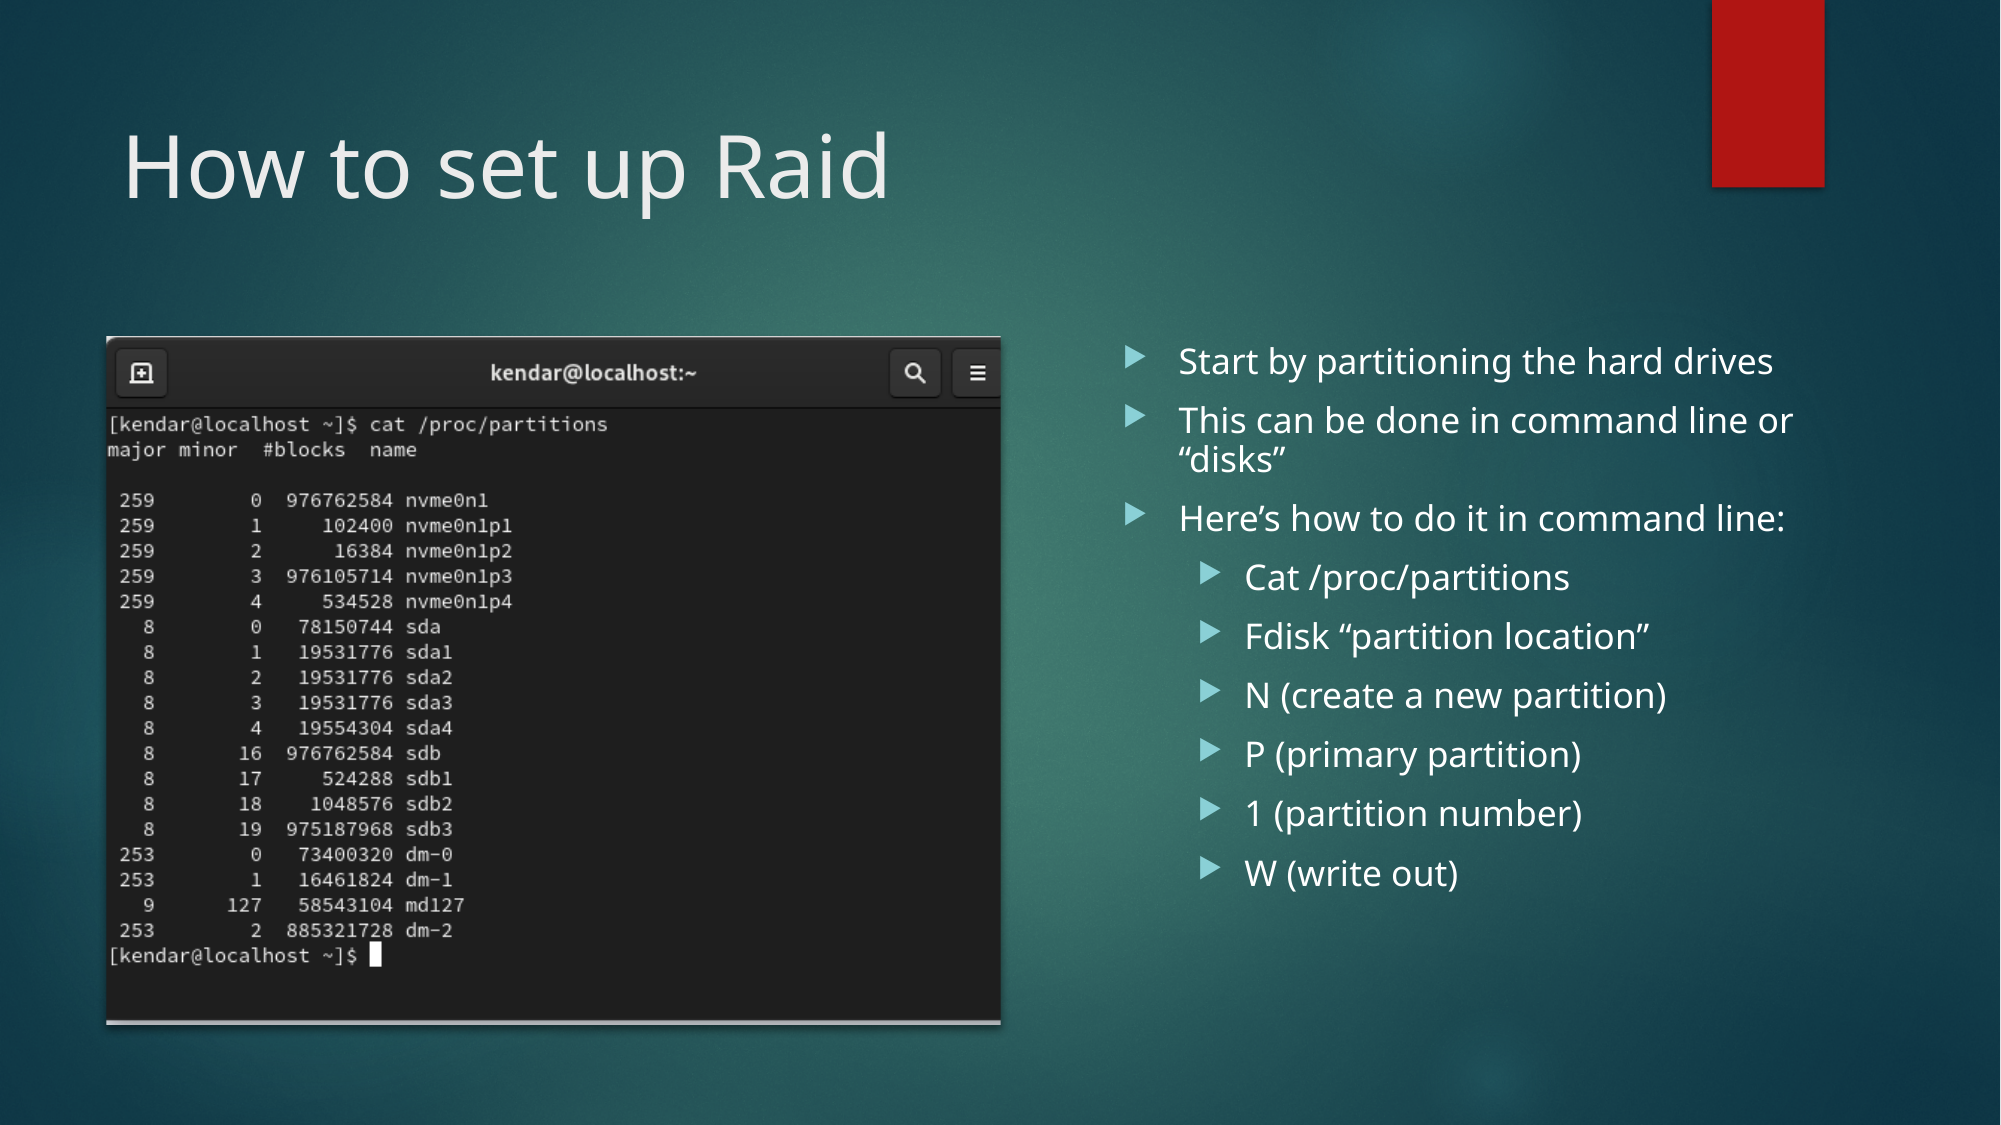

# How to set up Raid
Start by partitioning the hard drives
This can be done in command line or “disks”
Here’s how to do it in command line:
Cat /proc/partitions
Fdisk “partition location”
N (create a new partition)
P (primary partition)
1 (partition number)
W (write out)